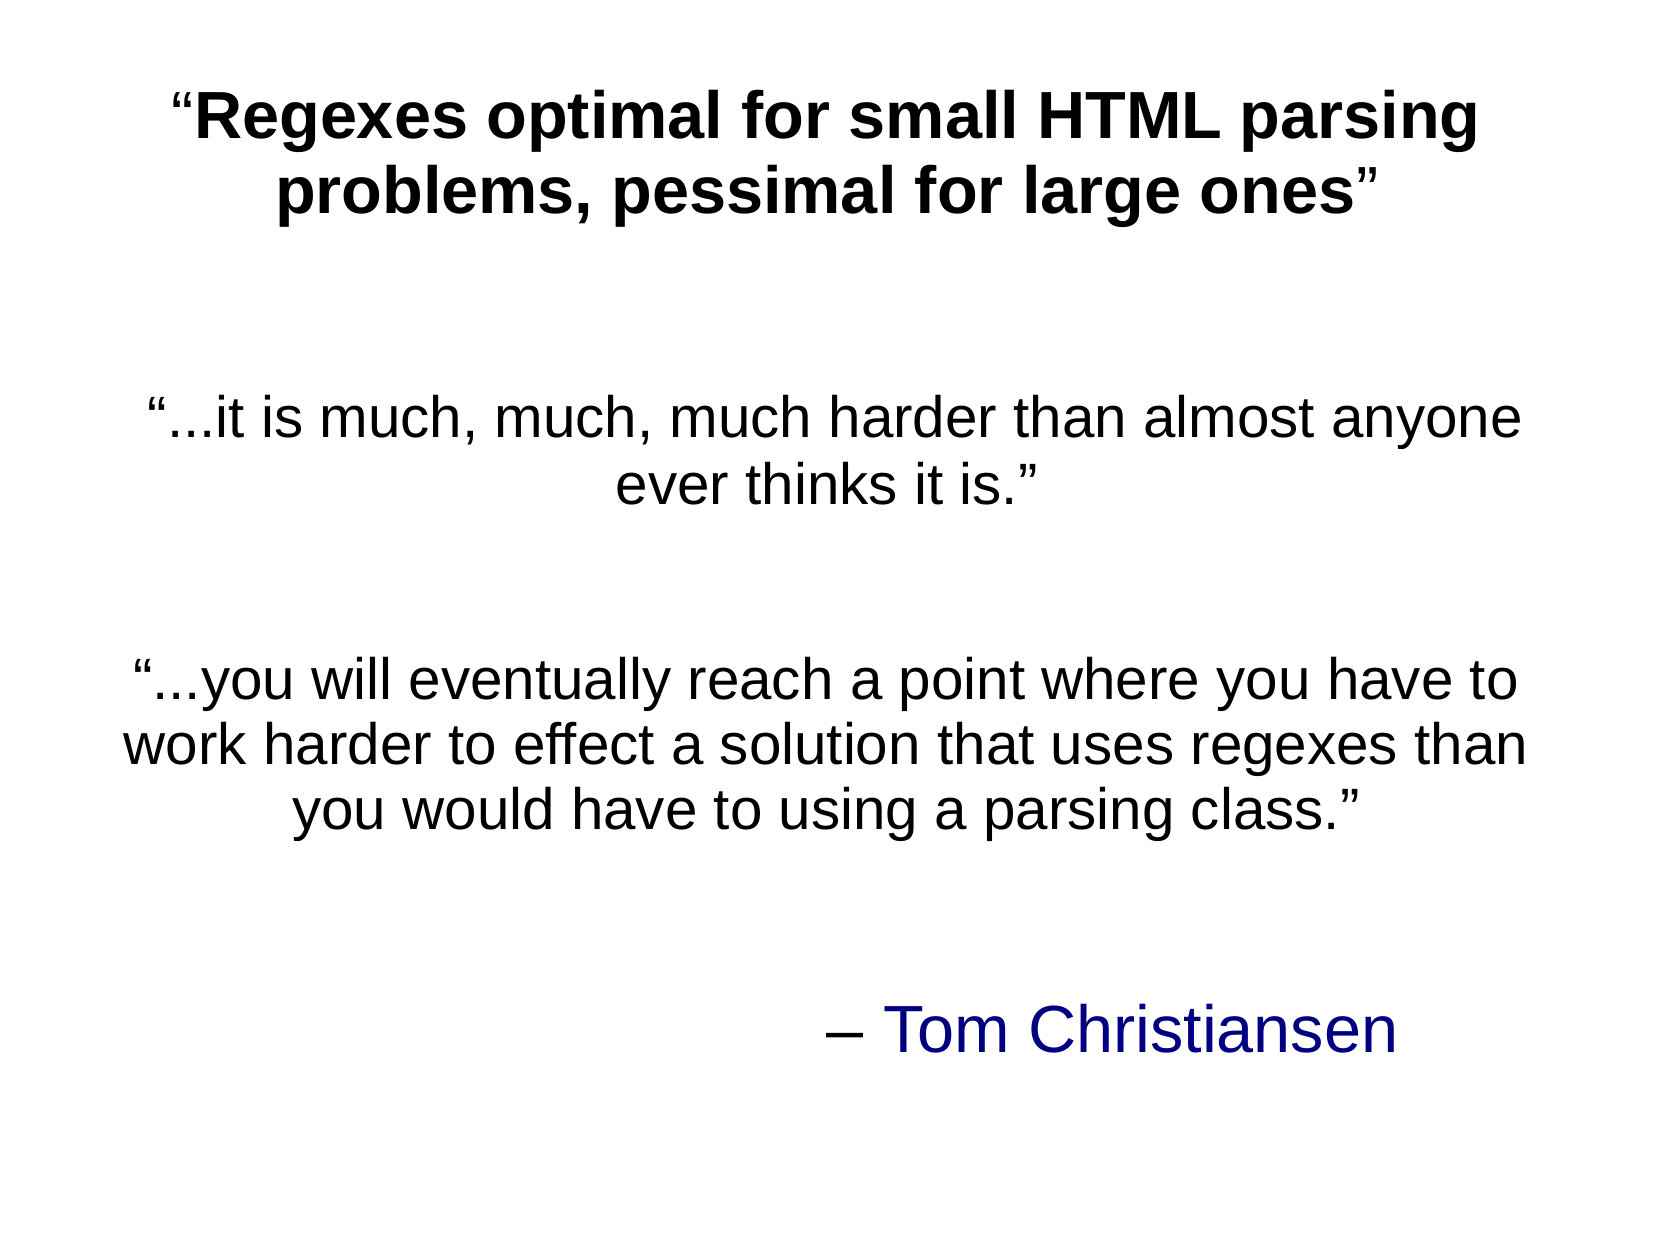

# “Regexes optimal for small HTML parsing problems, pessimal for large ones”
 “...it is much, much, much harder than almost anyone ever thinks it is.”
“...you will eventually reach a point where you have to work harder to effect a solution that uses regexes than you would have to using a parsing class.”
 – Tom Christiansen